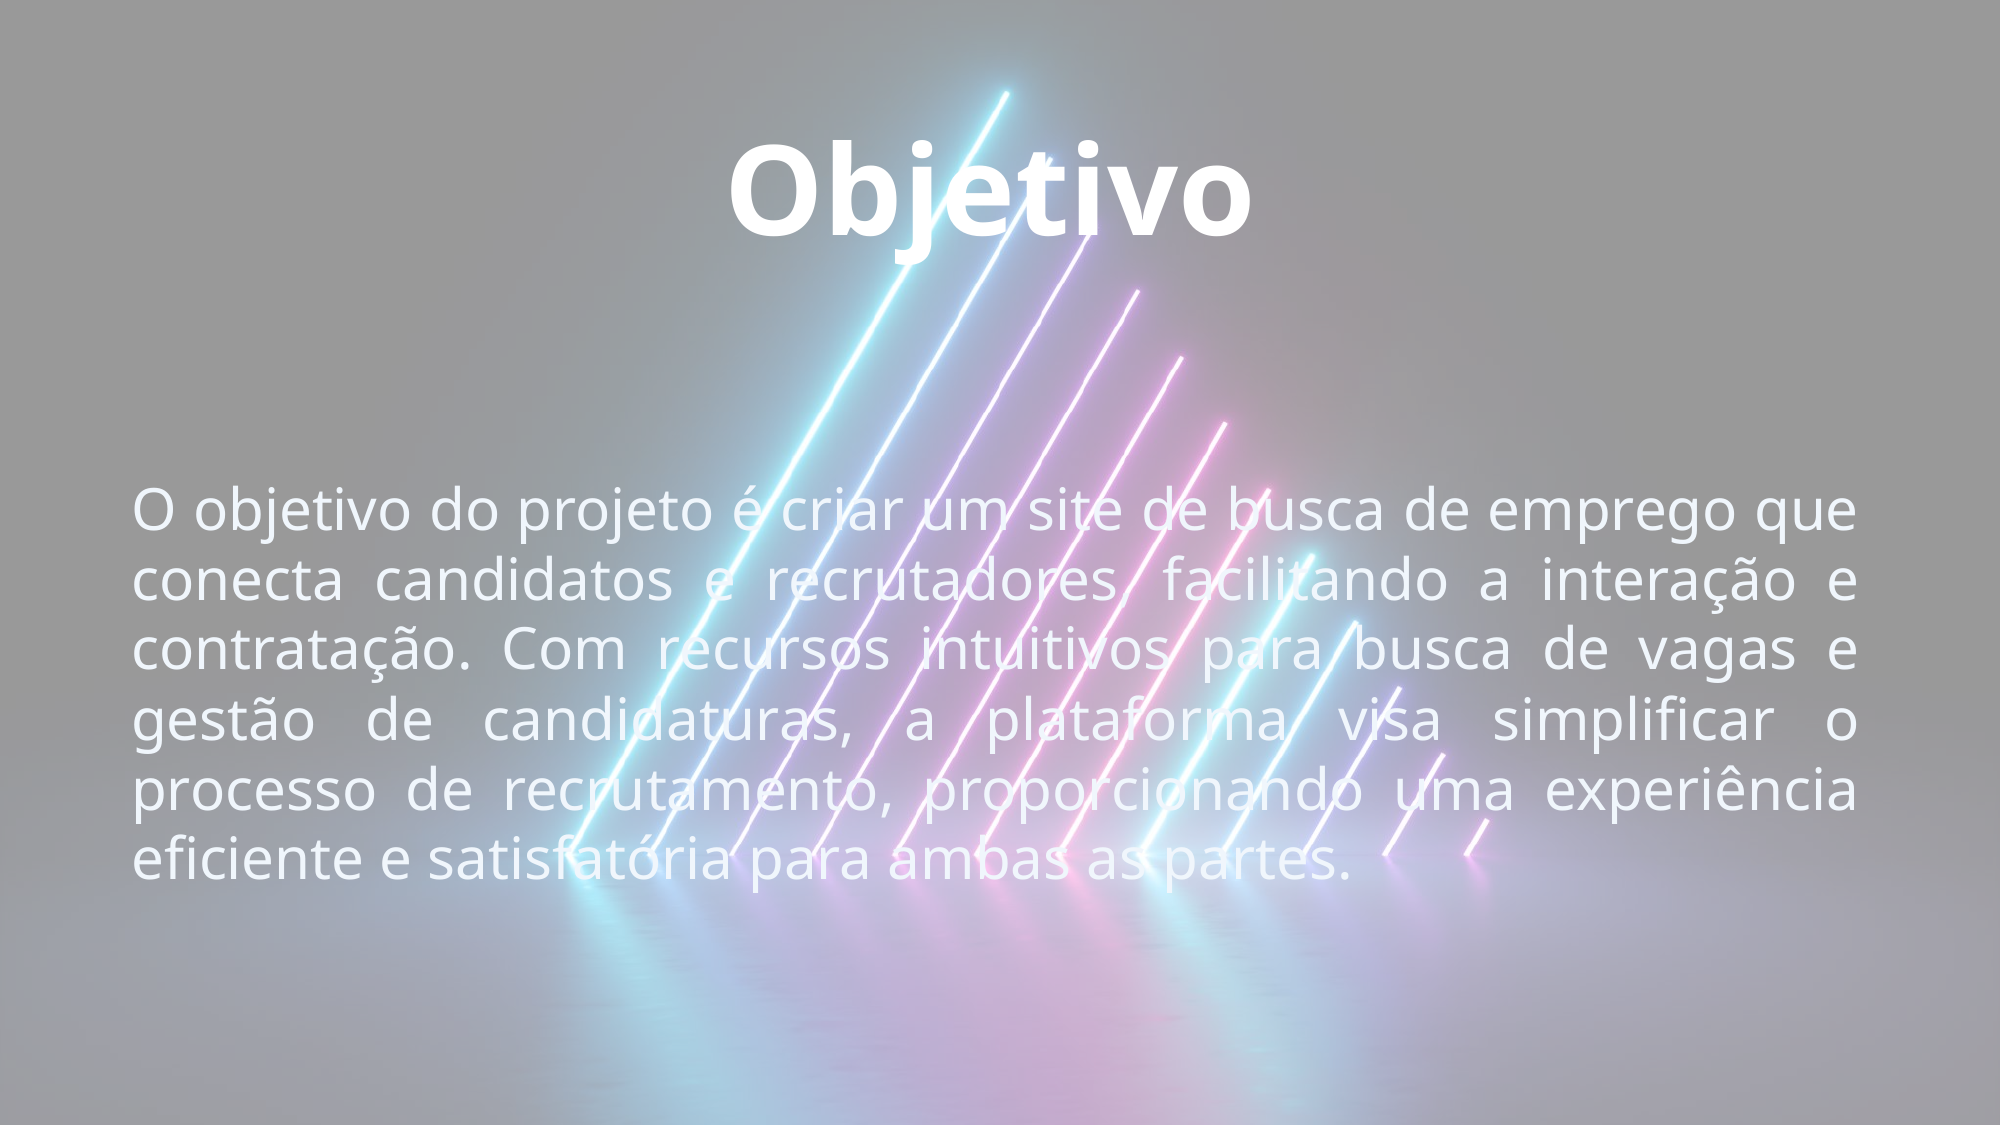

# Objetivo
O objetivo do projeto é criar um site de busca de emprego que conecta candidatos e recrutadores, facilitando a interação e contratação. Com recursos intuitivos para busca de vagas e gestão de candidaturas, a plataforma visa simplificar o processo de recrutamento, proporcionando uma experiência eficiente e satisfatória para ambas as partes.